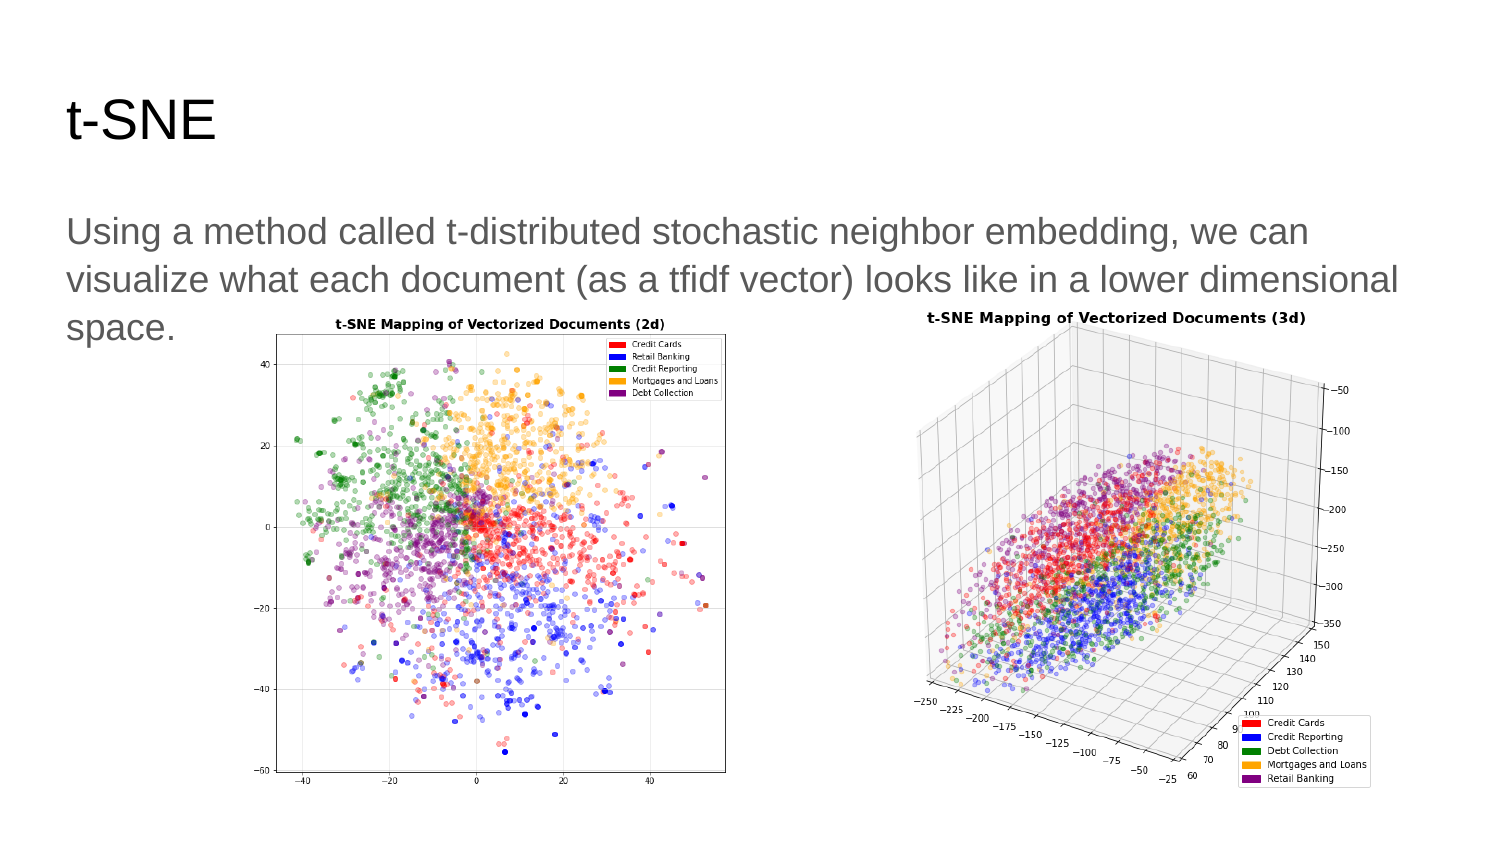

# t-SNE
Using a method called t-distributed stochastic neighbor embedding, we can visualize what each document (as a tfidf vector) looks like in a lower dimensional space.